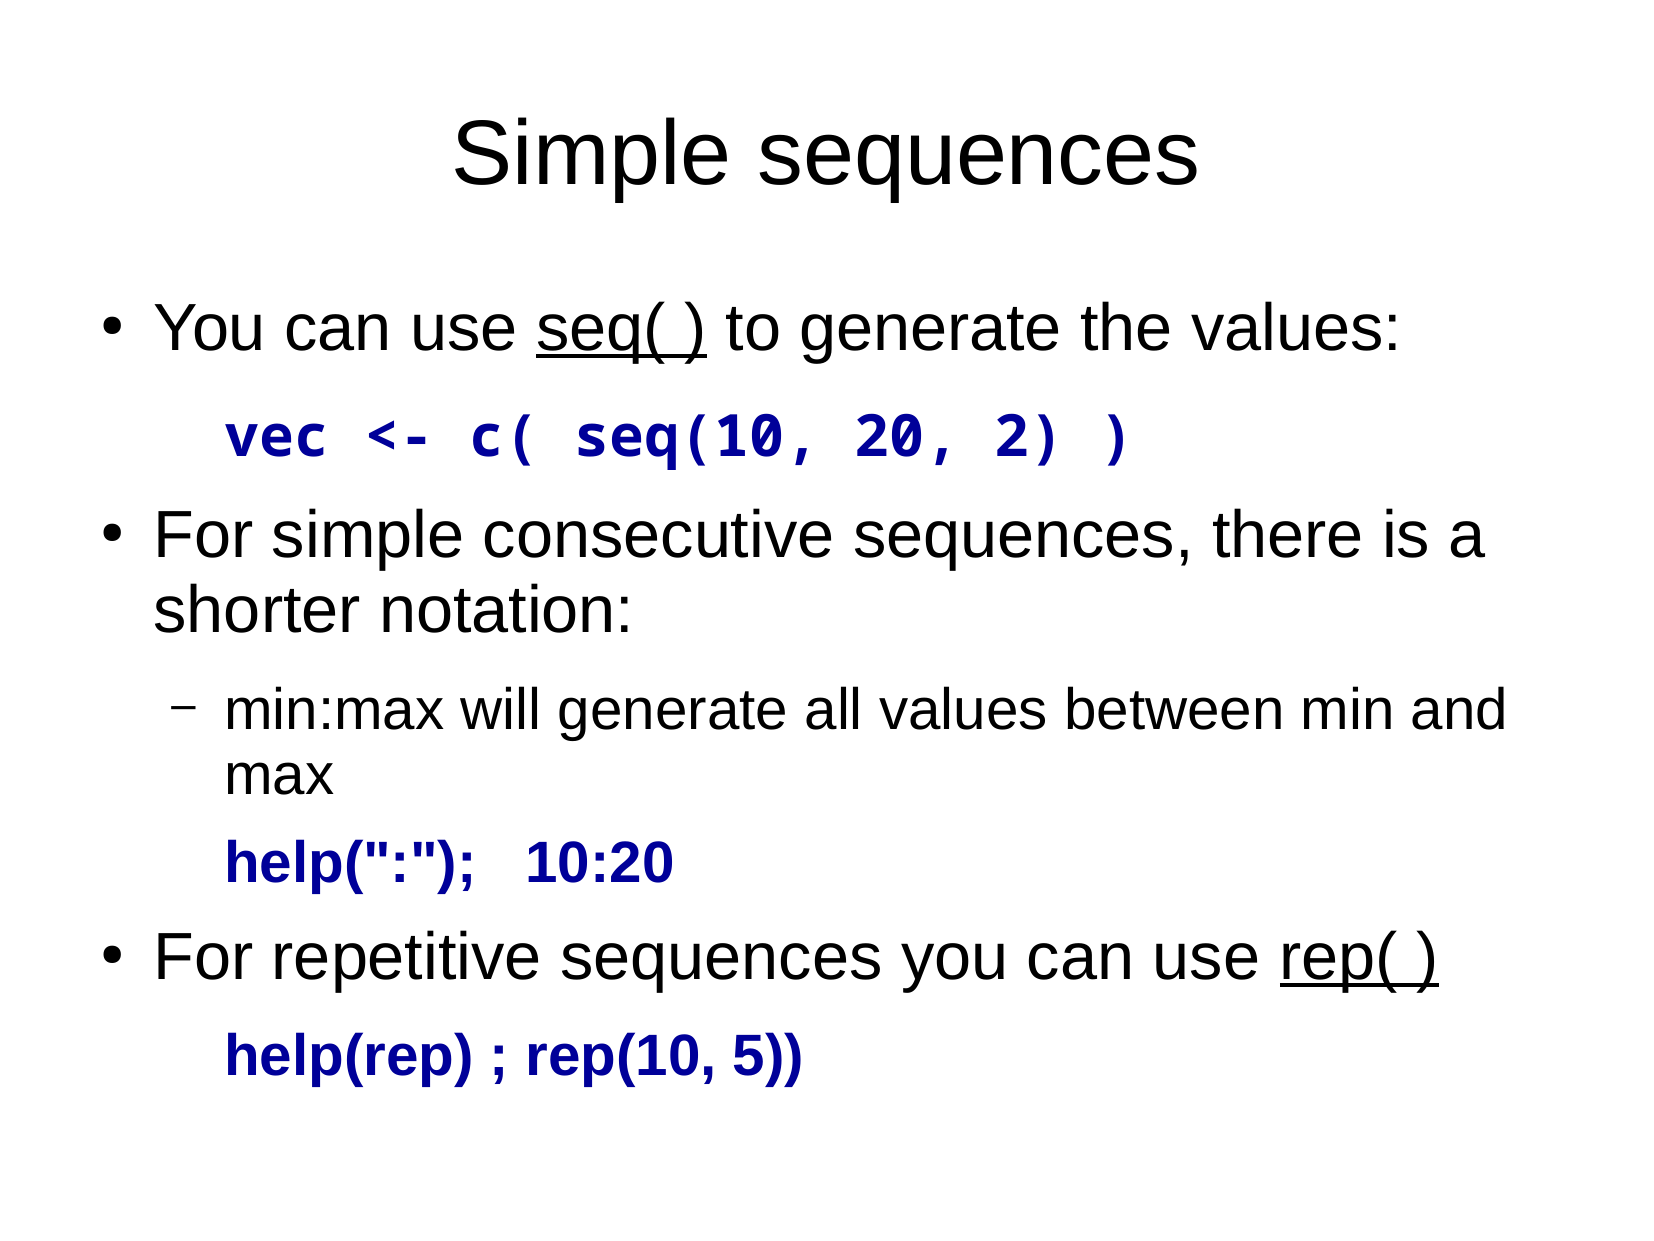

# Simple sequences
You can use seq( ) to generate the values:
vec <- c( seq(10, 20, 2) )
For simple consecutive sequences, there is a shorter notation:
min:max will generate all values between min and max
help(":"); 10:20
For repetitive sequences you can use rep( )
help(rep) ; rep(10, 5))